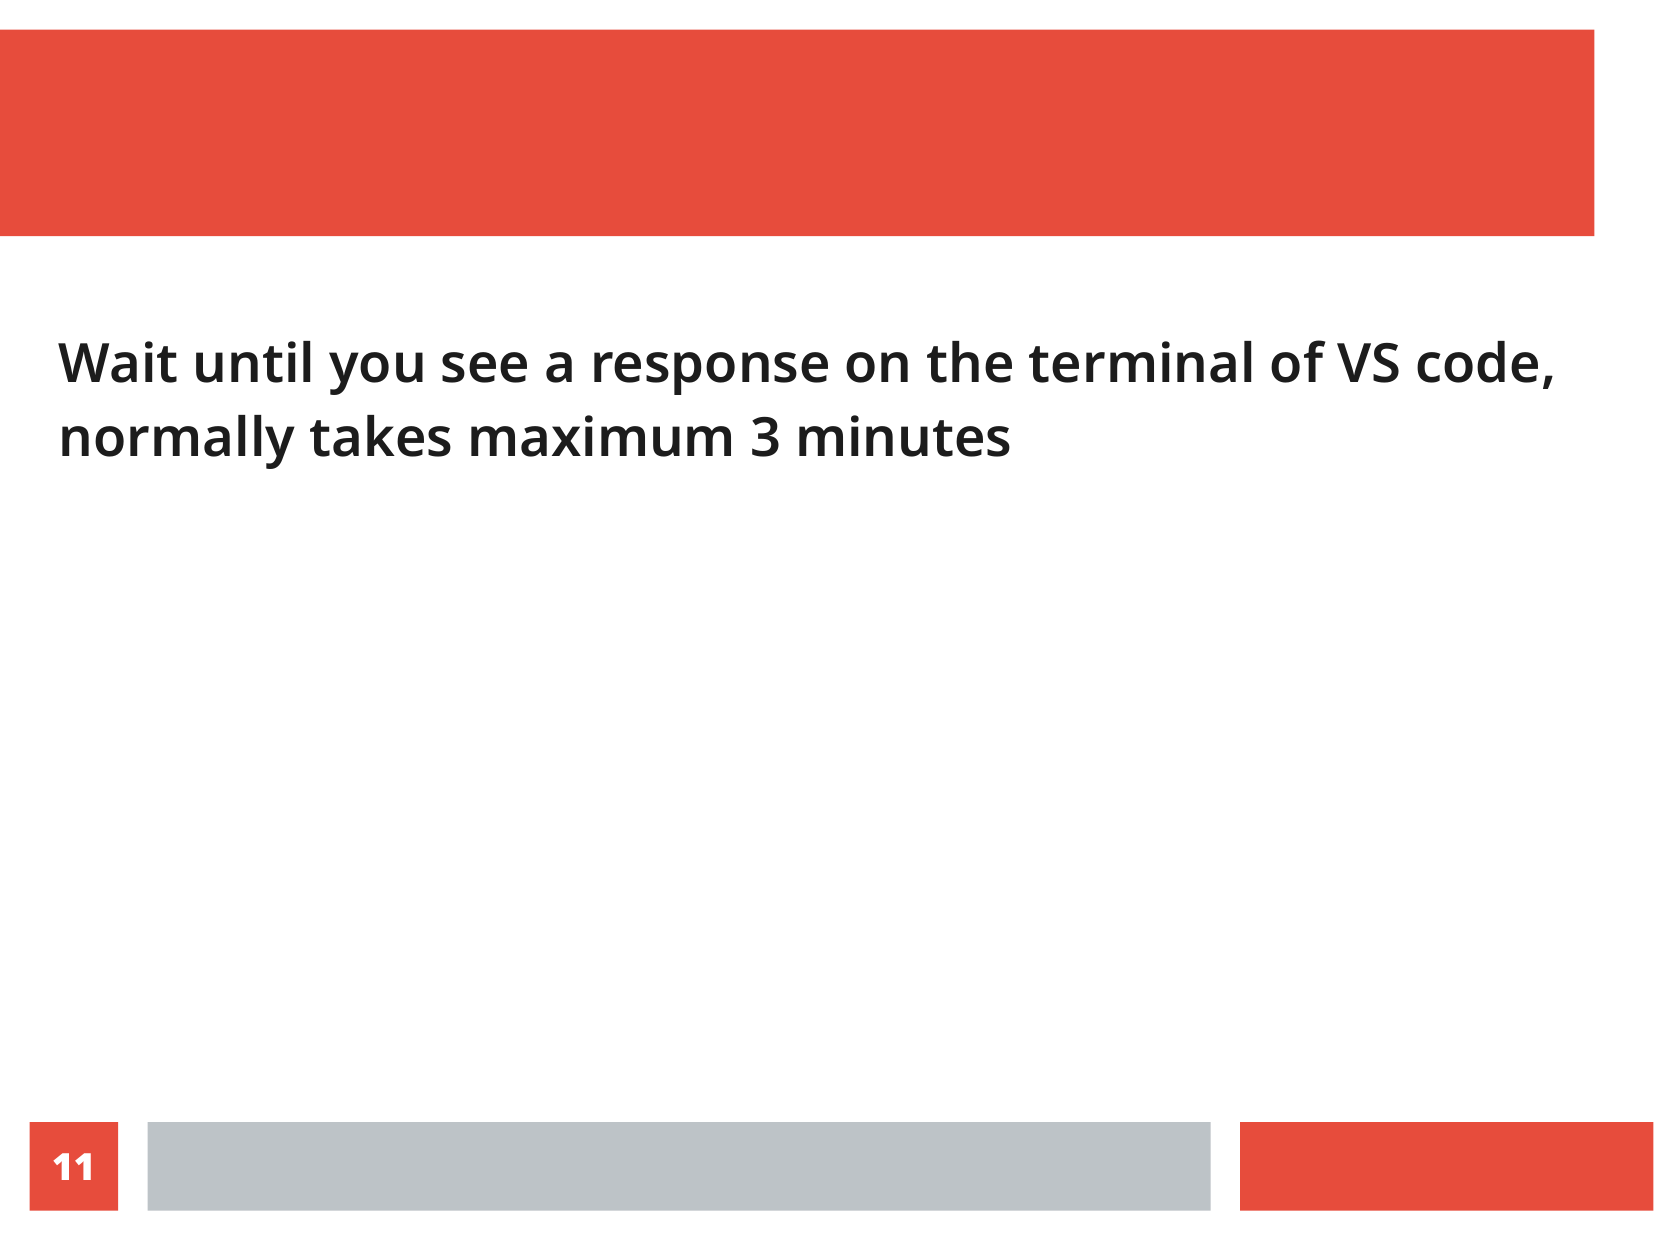

#
Wait until you see a response on the terminal of VS code, normally takes maximum 3 minutes
11